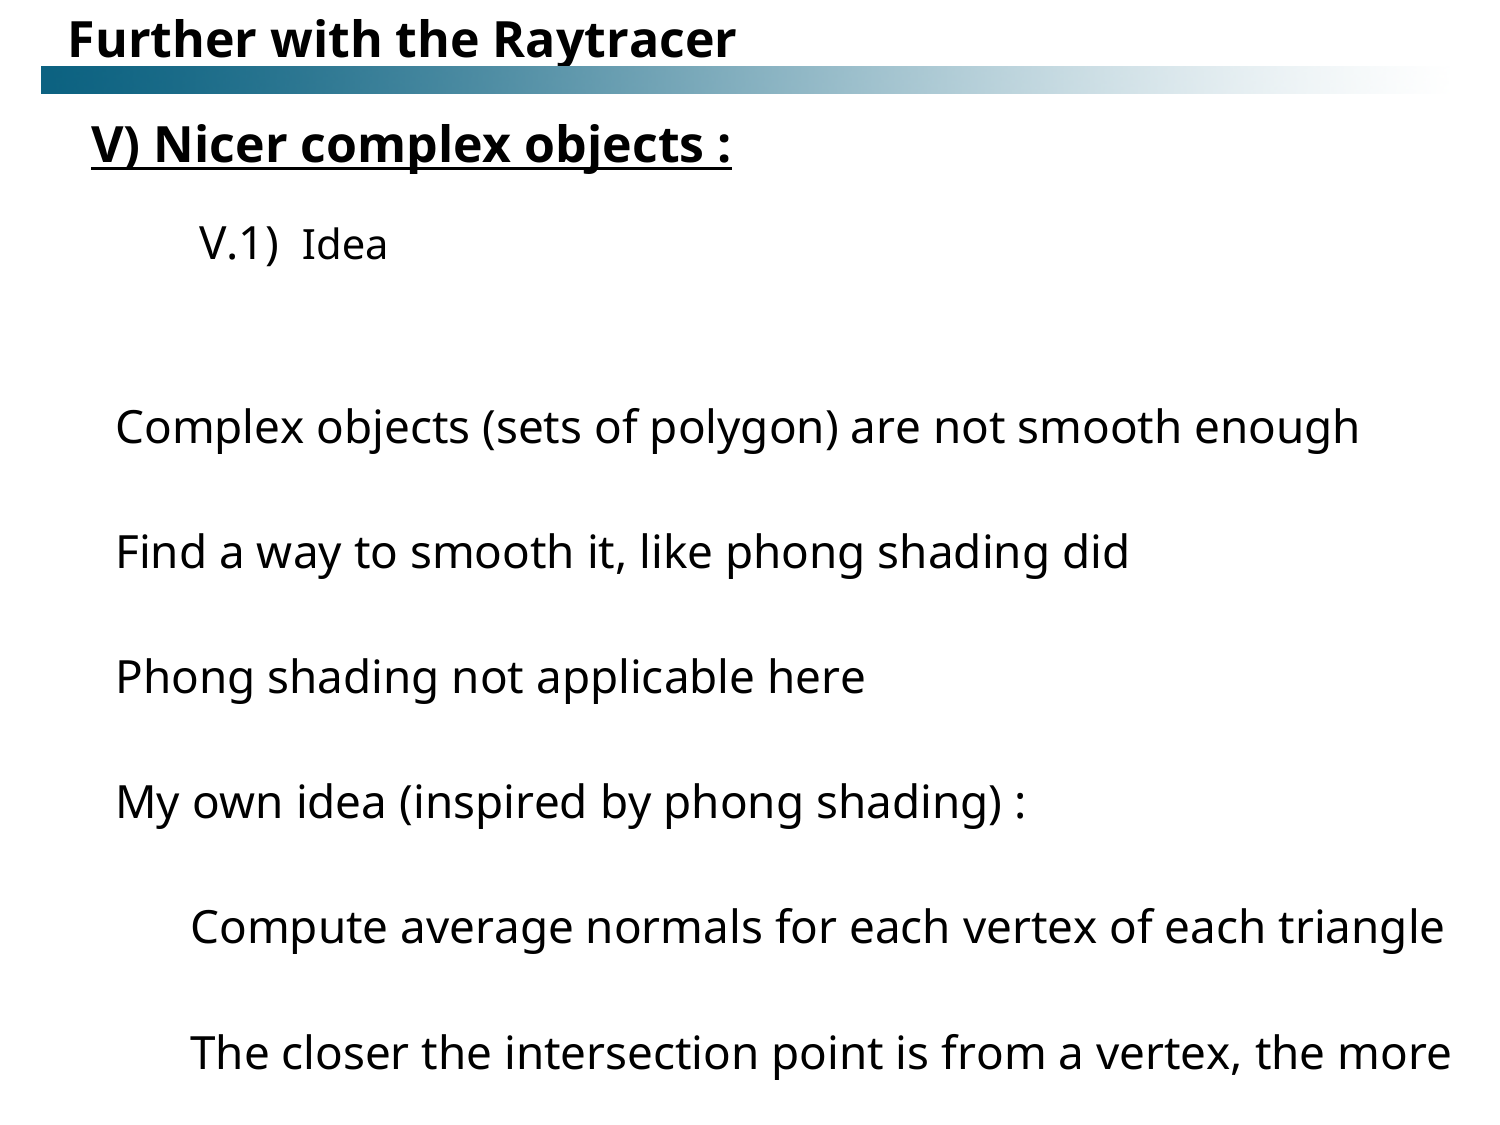

# Further with the Raytracer
V) Nicer complex objects :
V.1) Idea
 Complex objects (sets of polygon) are not smooth enough
 Find a way to smooth it, like phong shading did
 Phong shading not applicable here
 My own idea (inspired by phong shading) :
 Compute average normals for each vertex of each triangle
 The closer the intersection point is from a vertex, the more similar to the vertex's normal its normal is